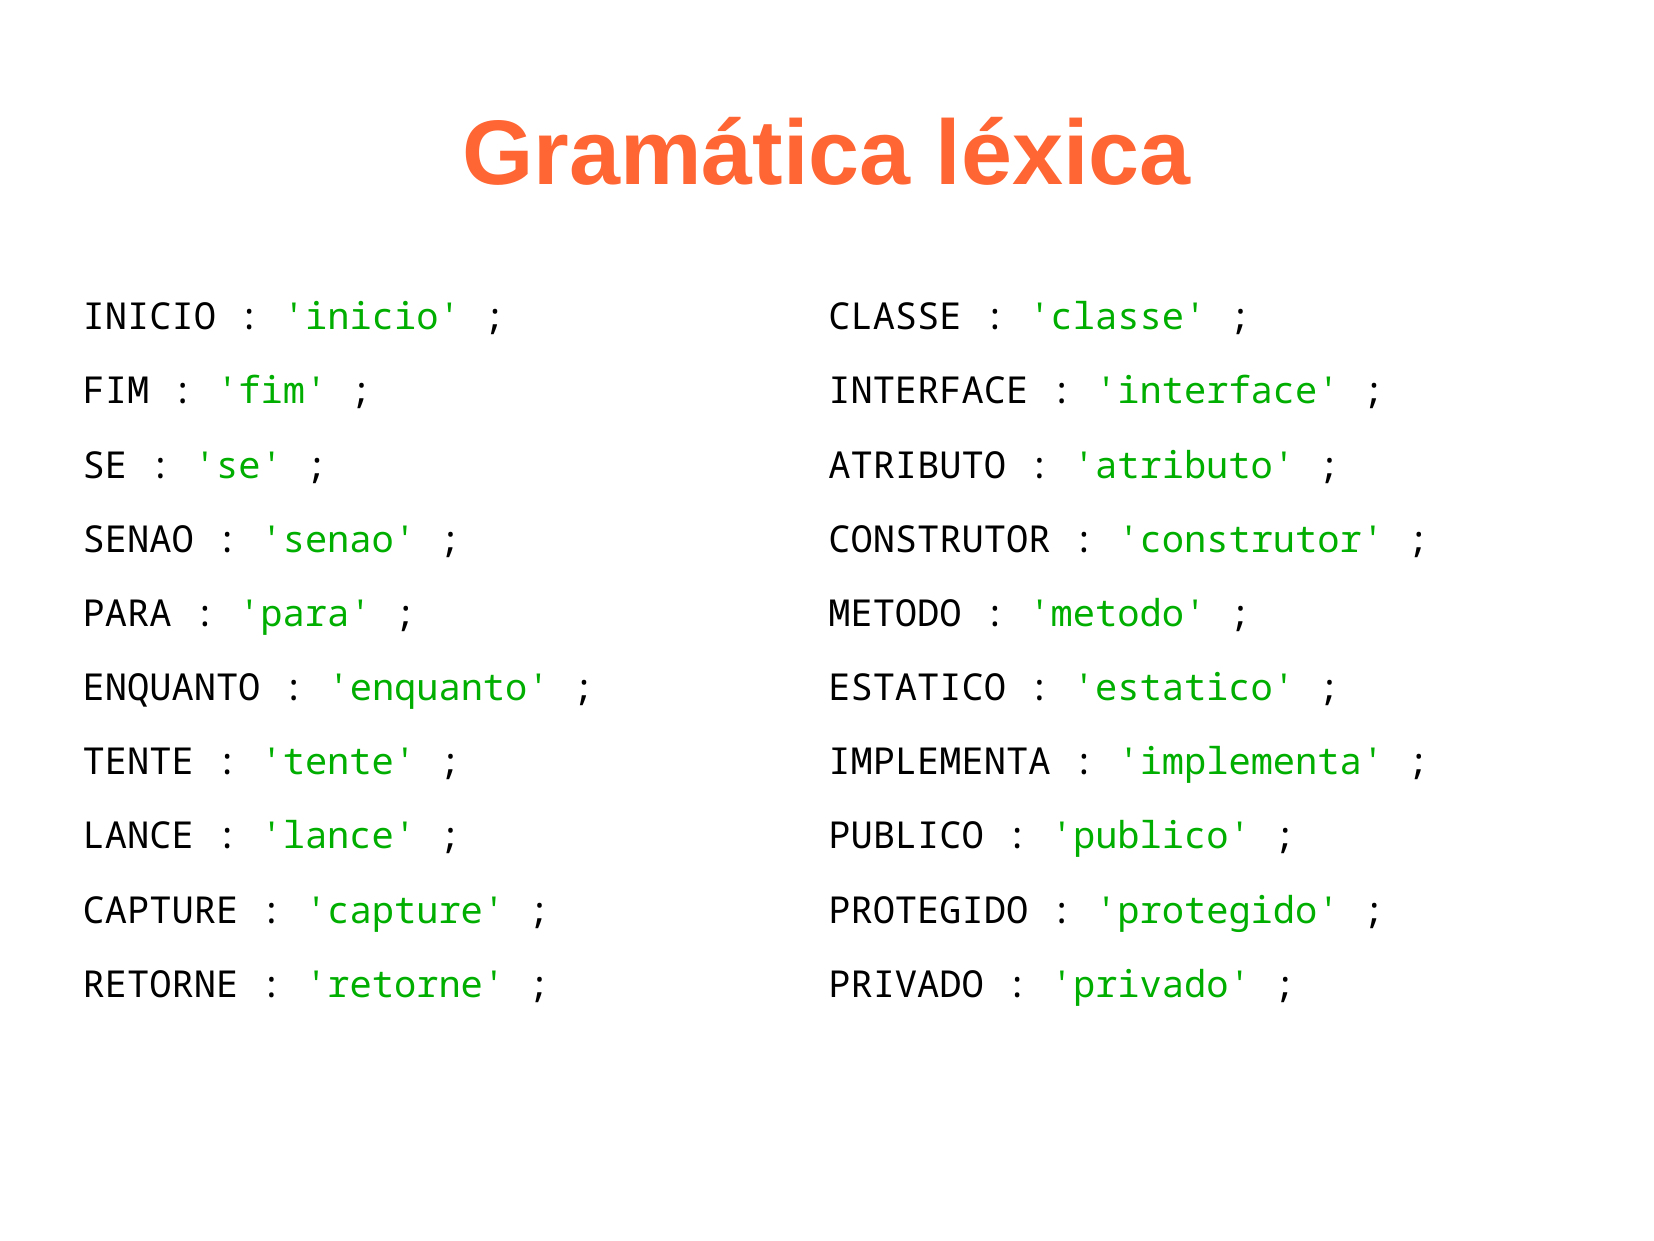

# Gramática léxica
INICIO : 'inicio' ;
FIM : 'fim' ;
SE : 'se' ;
SENAO : 'senao' ;
PARA : 'para' ;
ENQUANTO : 'enquanto' ;
TENTE : 'tente' ;
LANCE : 'lance' ;
CAPTURE : 'capture' ;
RETORNE : 'retorne' ;
CLASSE : 'classe' ;
INTERFACE : 'interface' ;
ATRIBUTO : 'atributo' ;
CONSTRUTOR : 'construtor' ;
METODO : 'metodo' ;
ESTATICO : 'estatico' ;
IMPLEMENTA : 'implementa' ;
PUBLICO : 'publico' ;
PROTEGIDO : 'protegido' ;
PRIVADO : 'privado' ;